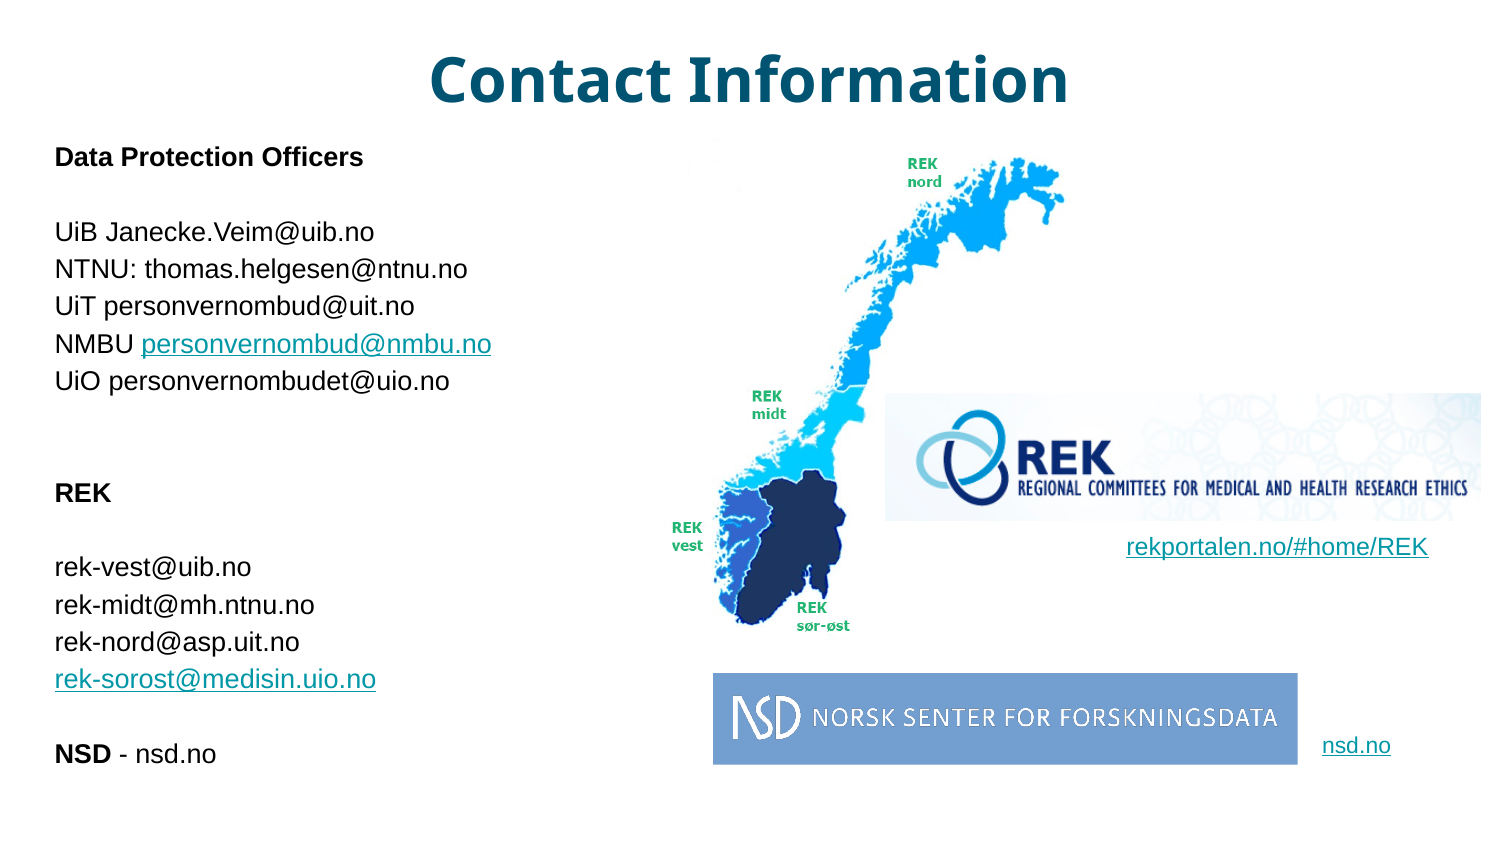

# Contact Information
Data Protection Officers
UiB Janecke.Veim@uib.no
NTNU: thomas.helgesen@ntnu.no
UiT personvernombud@uit.no
NMBU personvernombud@nmbu.no
UiO personvernombudet@uio.no
REK
rek-vest@uib.no
rek-midt@mh.ntnu.no
rek-nord@asp.uit.no
rek-sorost@medisin.uio.no
NSD - nsd.no
rekportalen.no/#home/REK
nsd.no